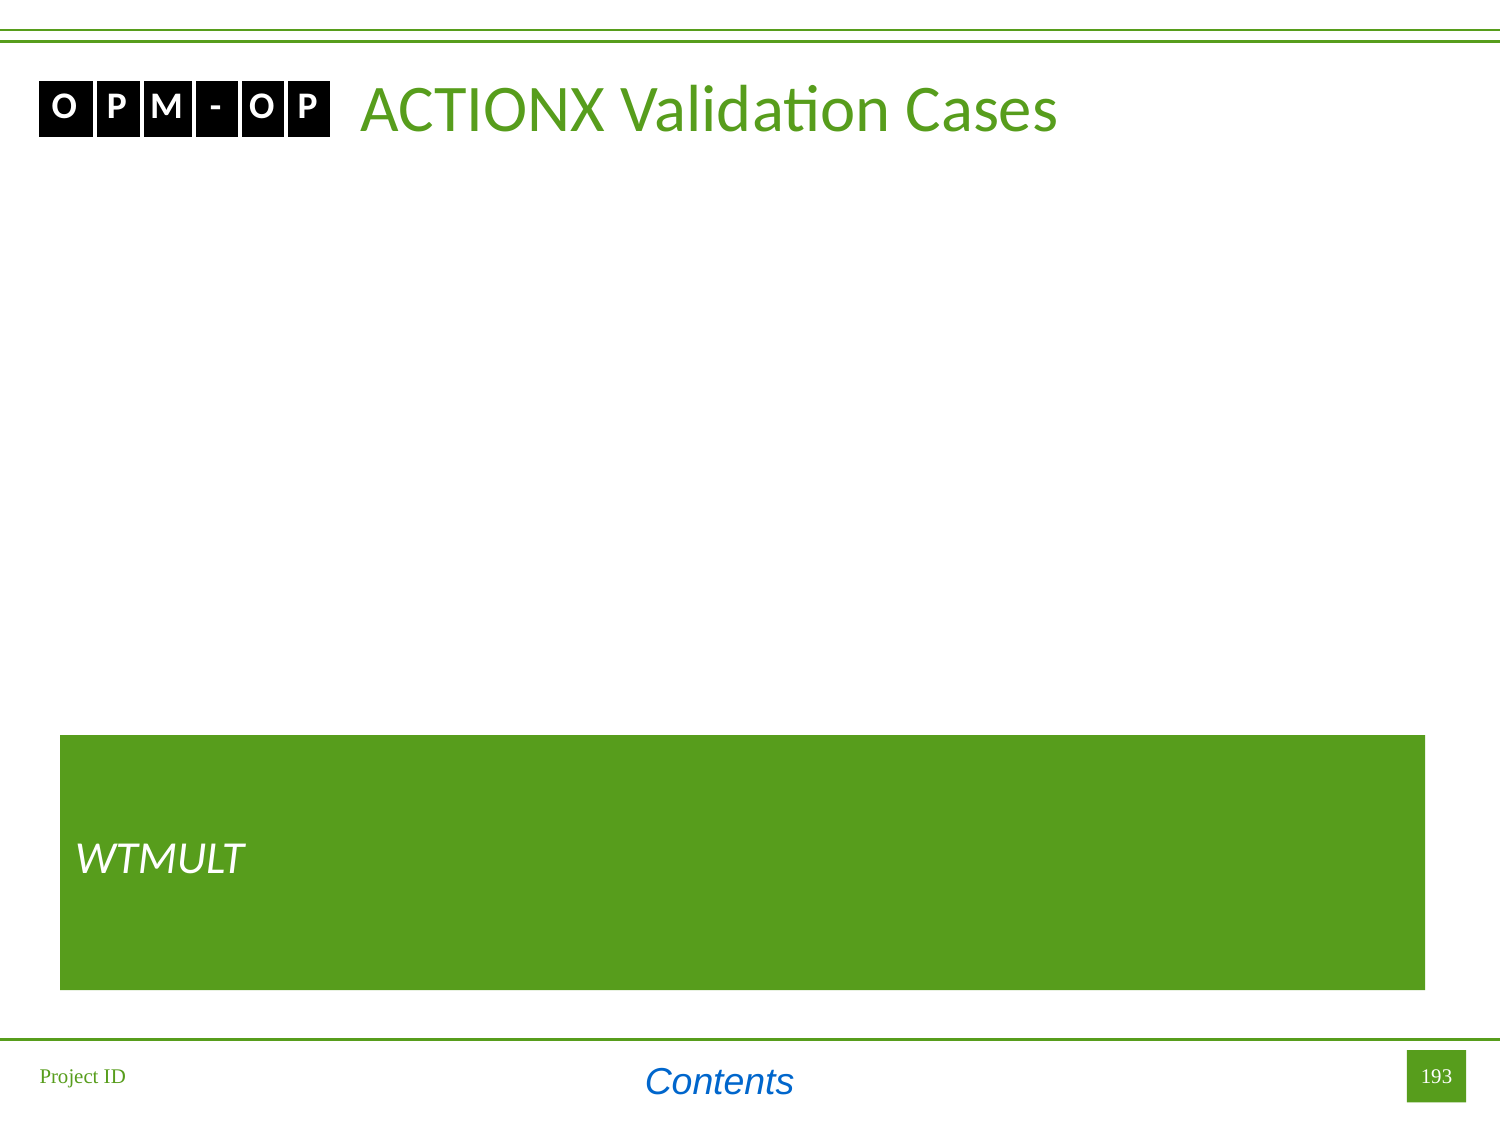

# ACTIONX Validation Cases
WTMULT
Project ID
193